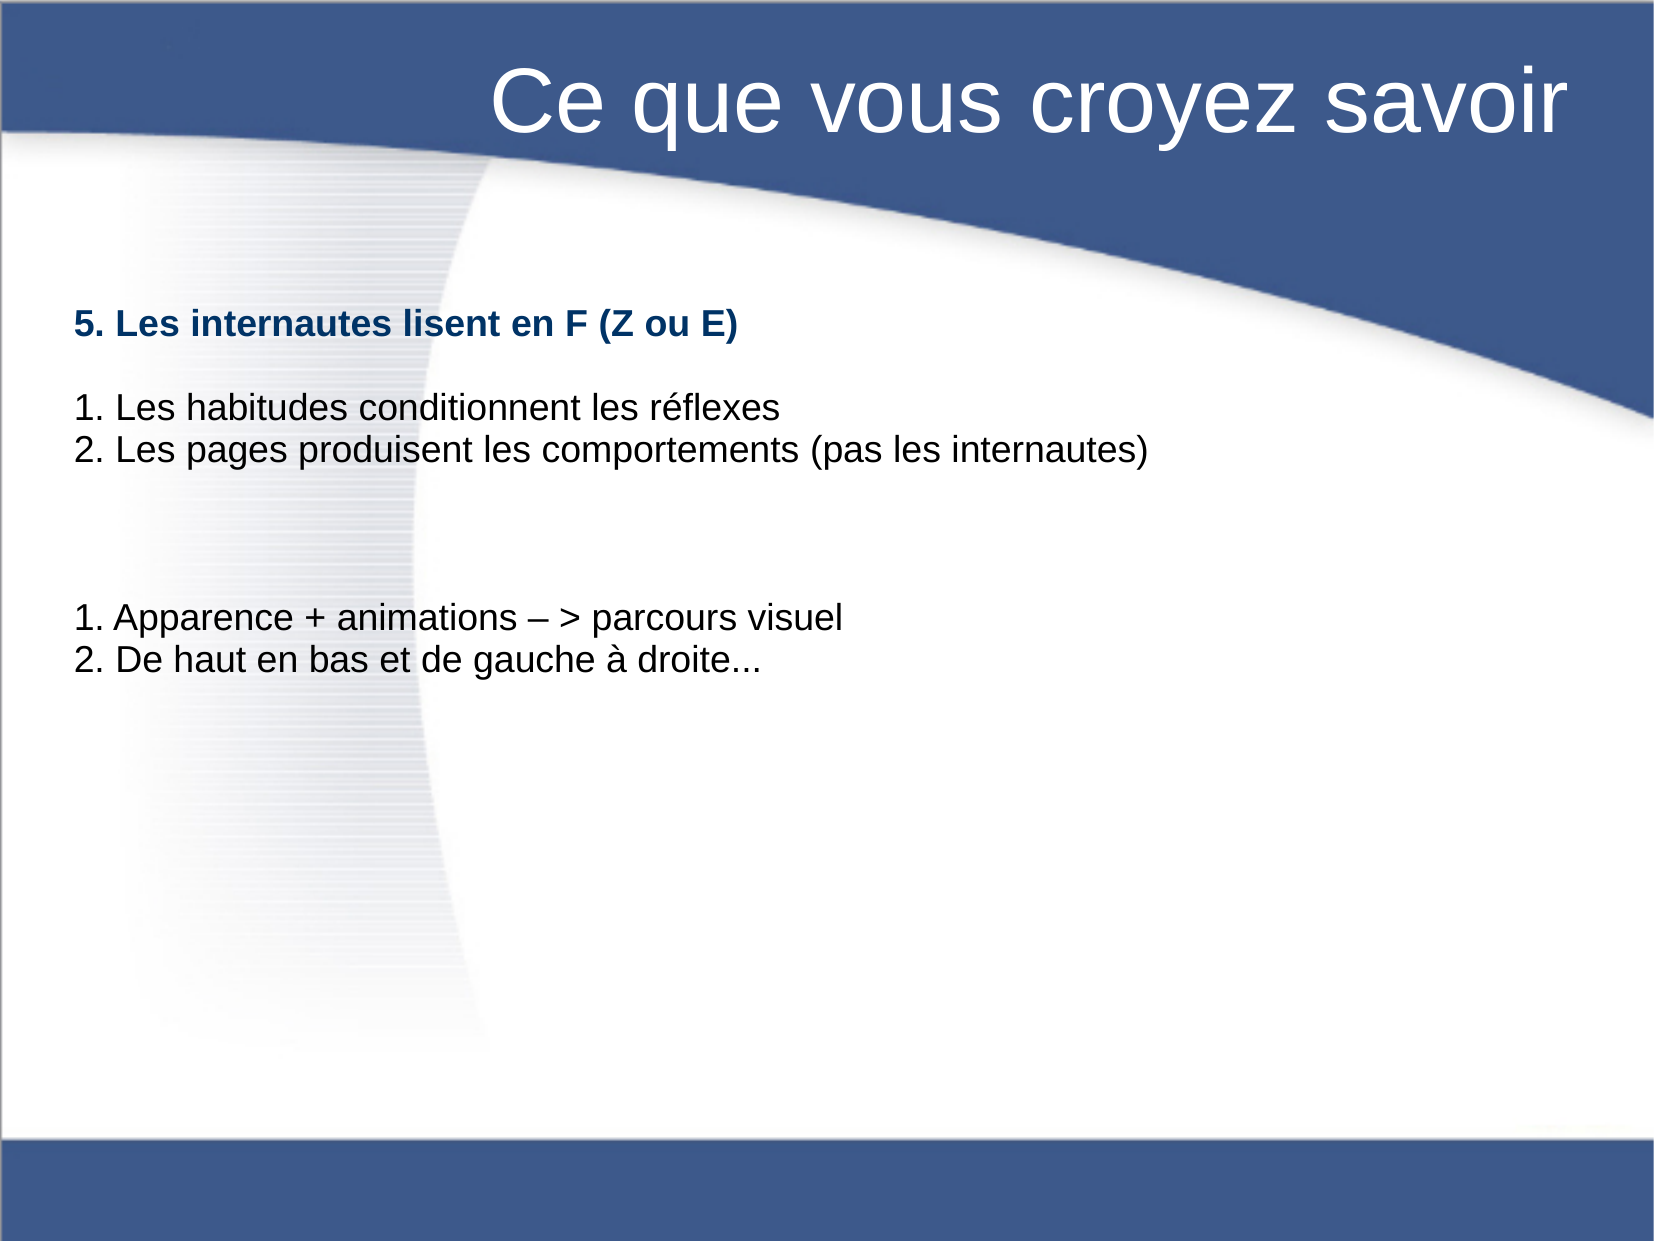

# Ce que vous croyez savoir
5. Les internautes lisent en F (Z ou E)
1. Les habitudes conditionnent les réflexes
2. Les pages produisent les comportements (pas les internautes)
1. Apparence + animations – > parcours visuel
2. De haut en bas et de gauche à droite...